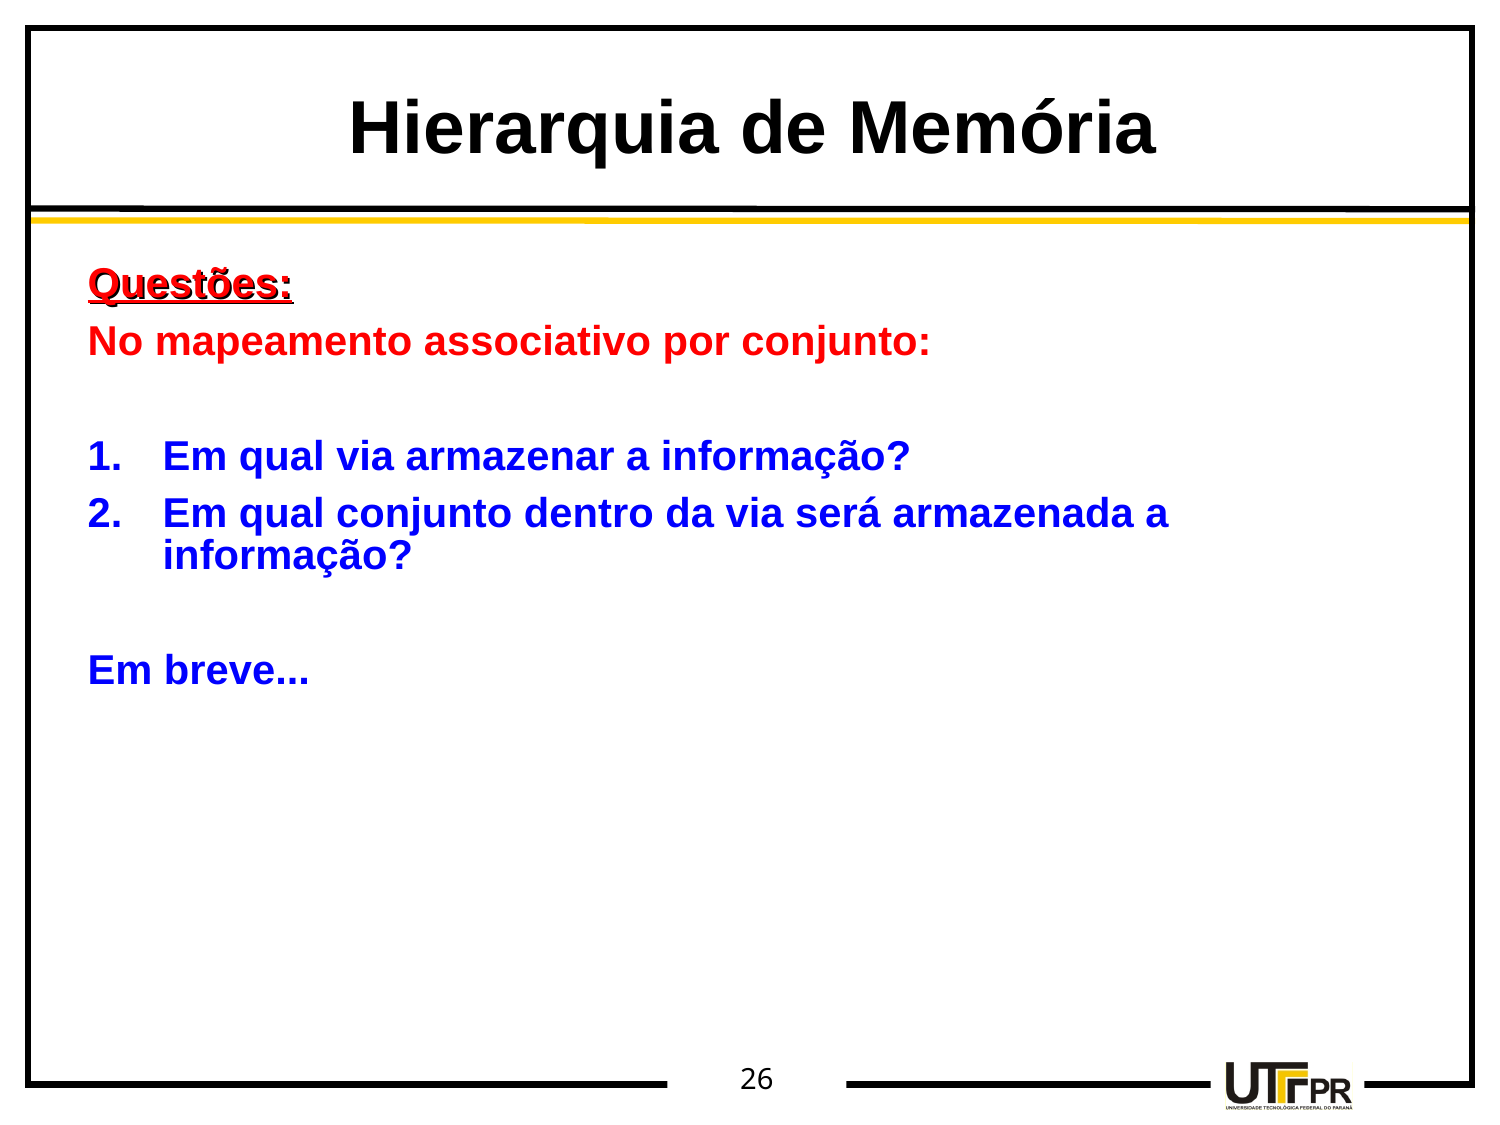

Hierarquia de Memória
# Questões:
No mapeamento associativo por conjunto:
Em qual via armazenar a informação?
Em qual conjunto dentro da via será armazenada a informação?
Em breve...